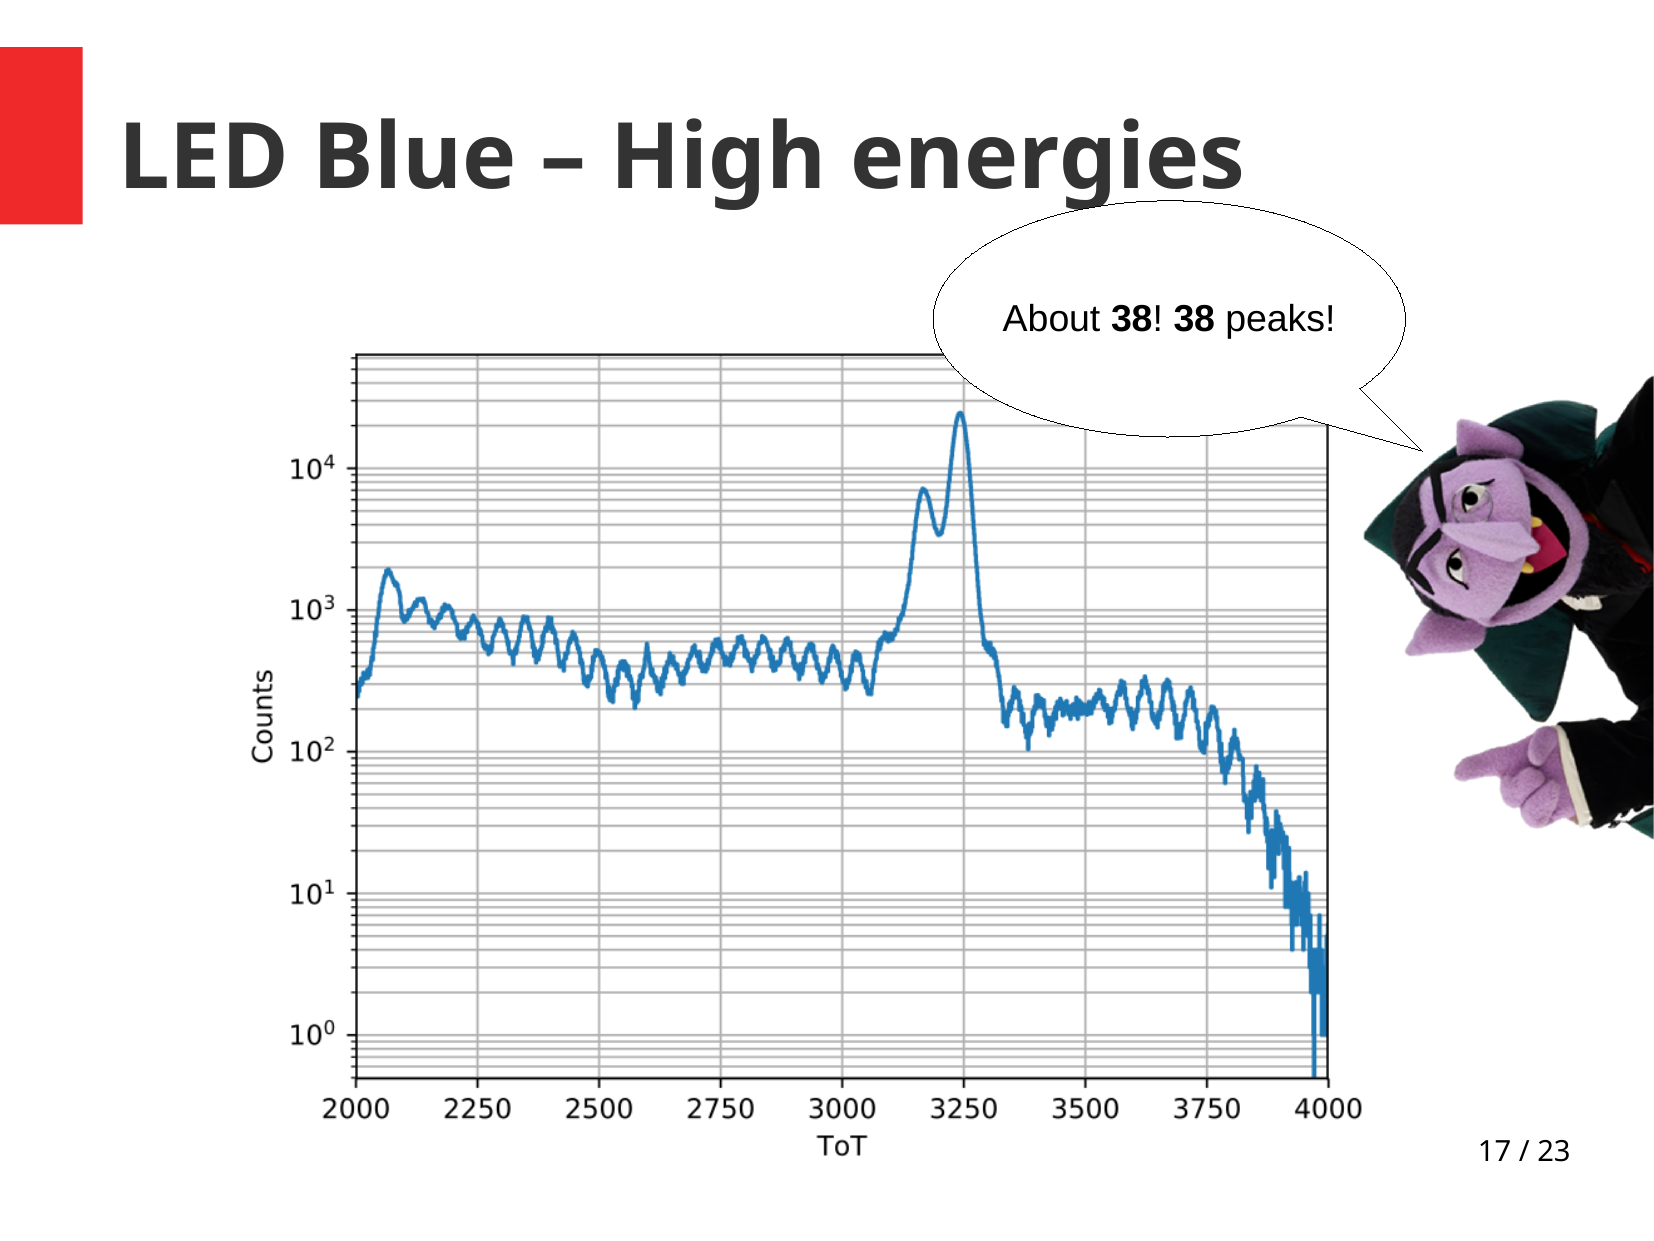

# LED Blue – High energies
About 38! 38 peaks!
17